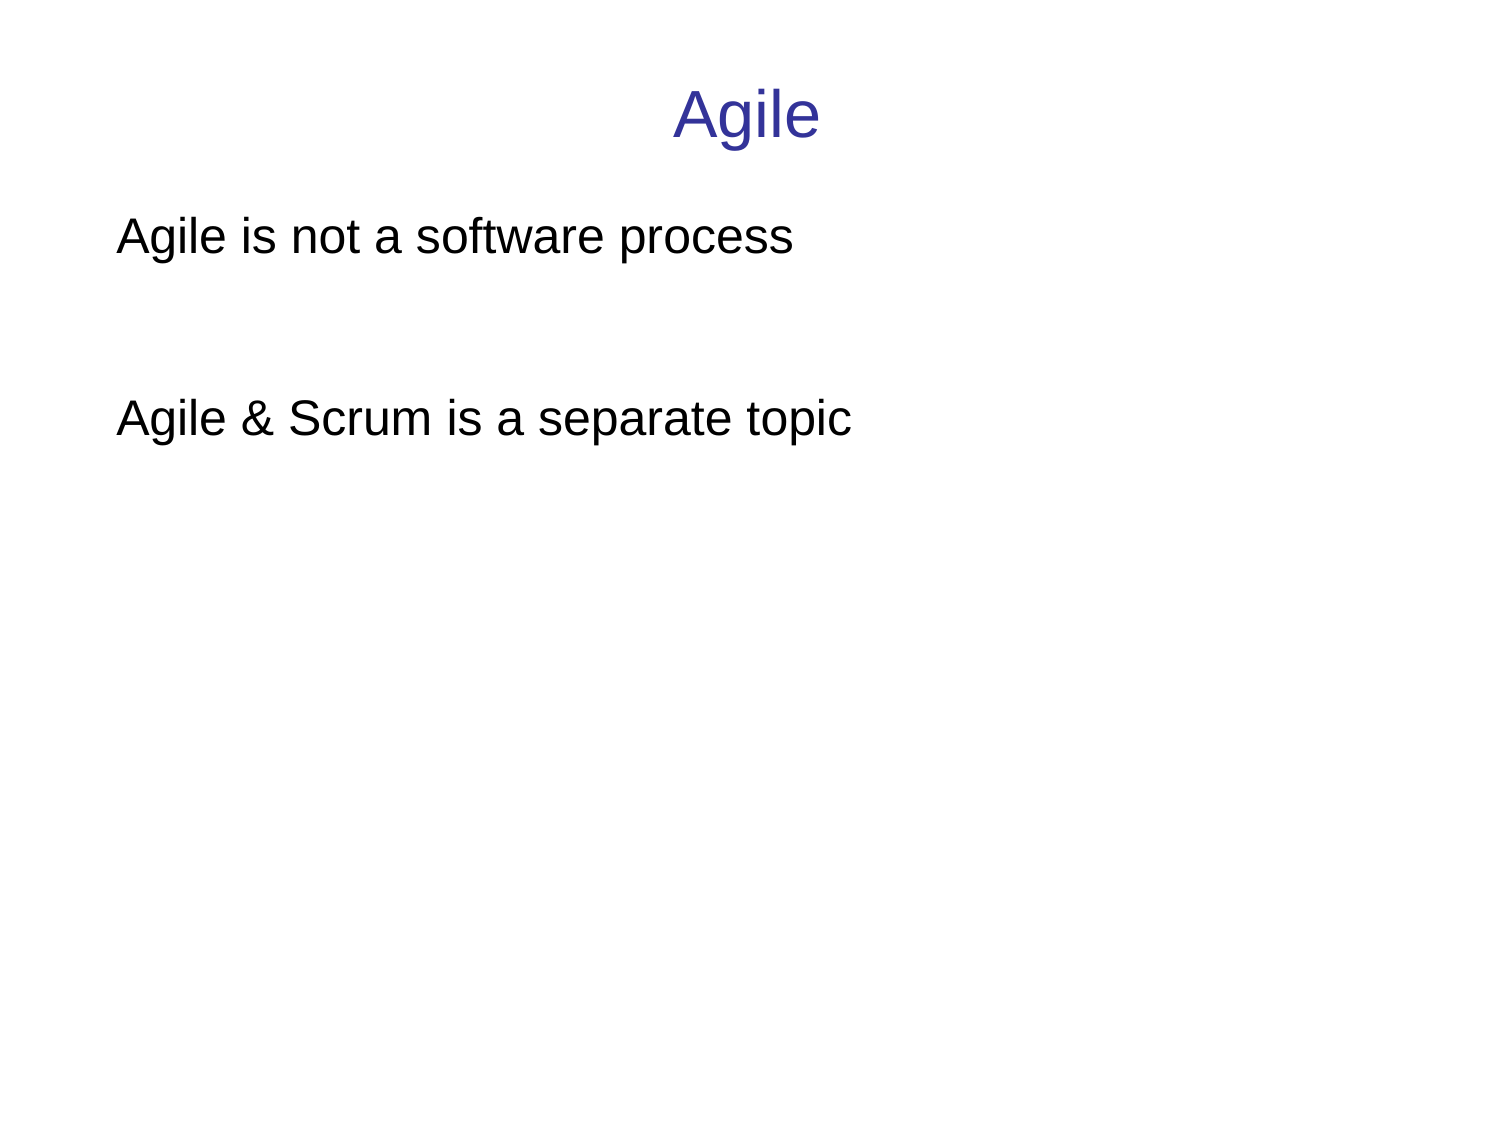

# Agile
Agile is not a software process
Agile & Scrum is a separate topic